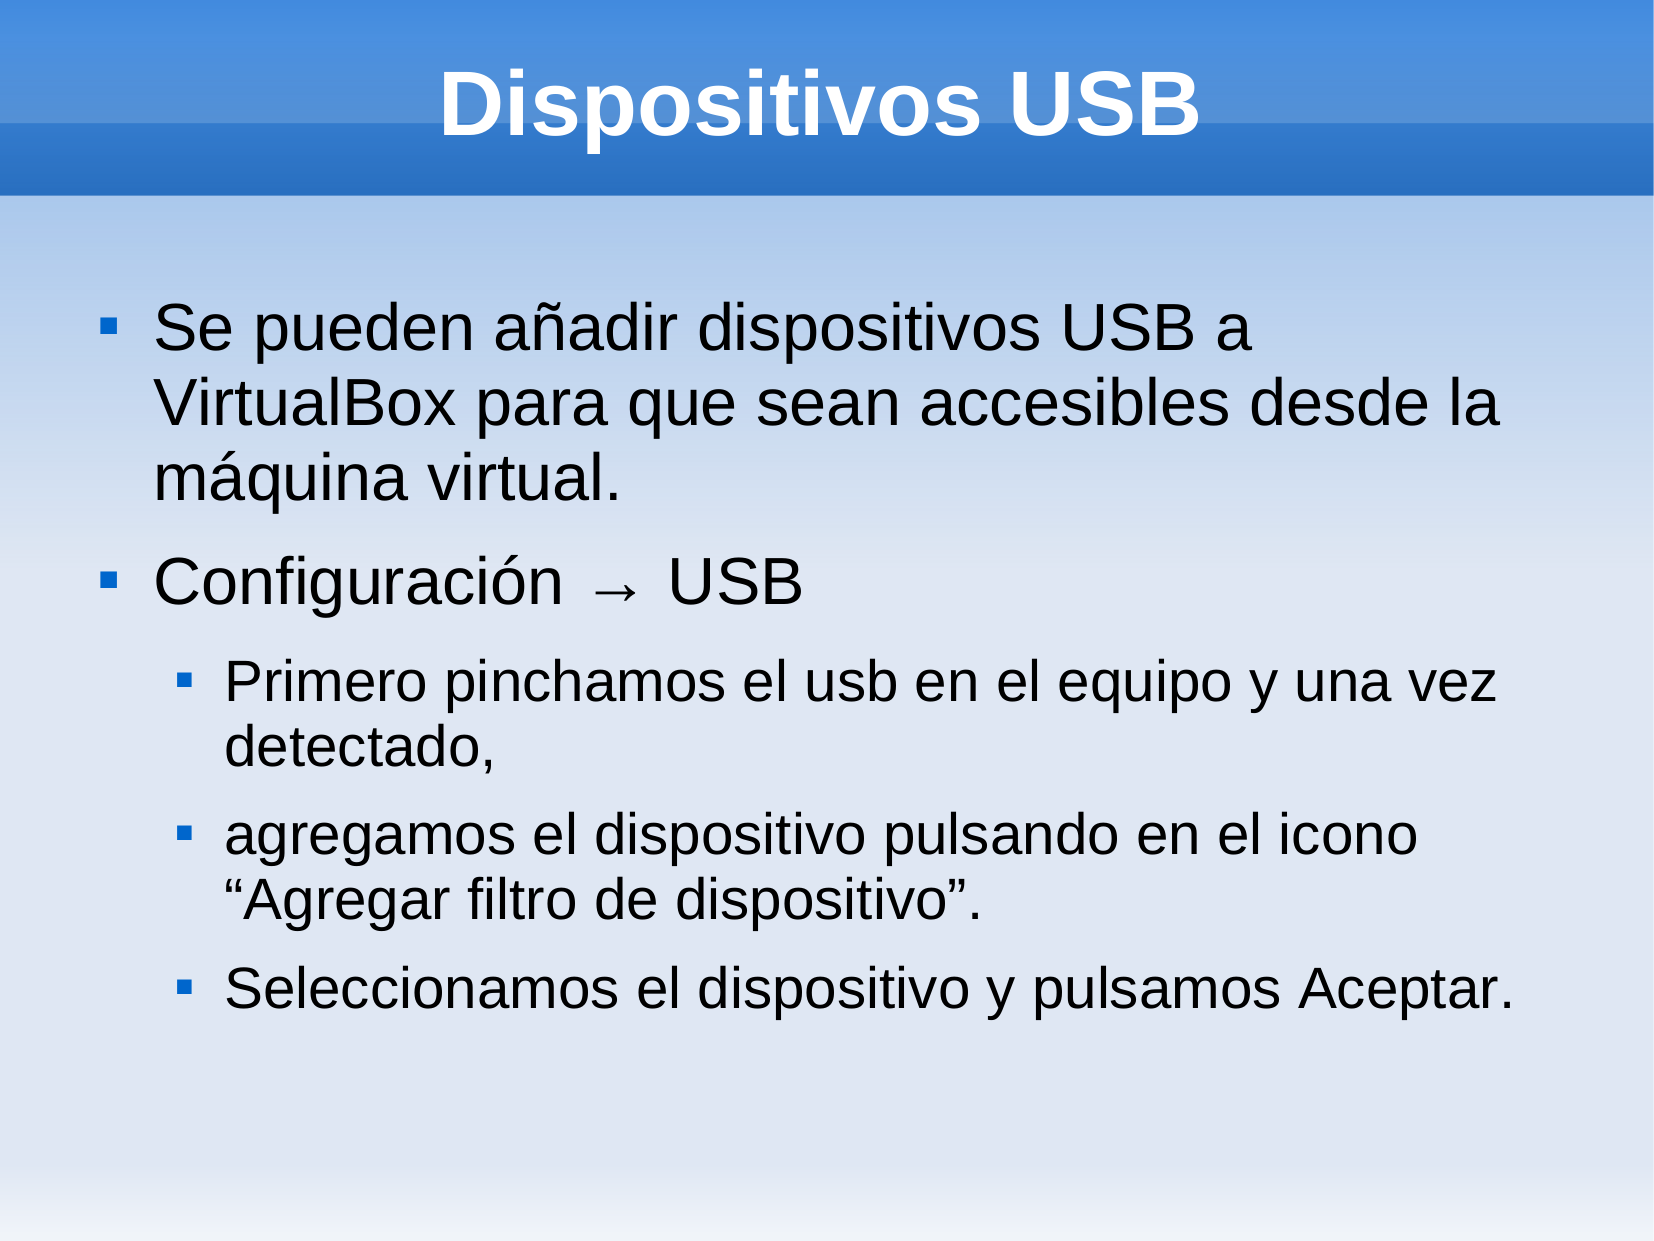

# Dispositivos USB
Se pueden añadir dispositivos USB a VirtualBox para que sean accesibles desde la máquina virtual.
Configuración → USB
Primero pinchamos el usb en el equipo y una vez detectado,
agregamos el dispositivo pulsando en el icono “Agregar filtro de dispositivo”.
Seleccionamos el dispositivo y pulsamos Aceptar.